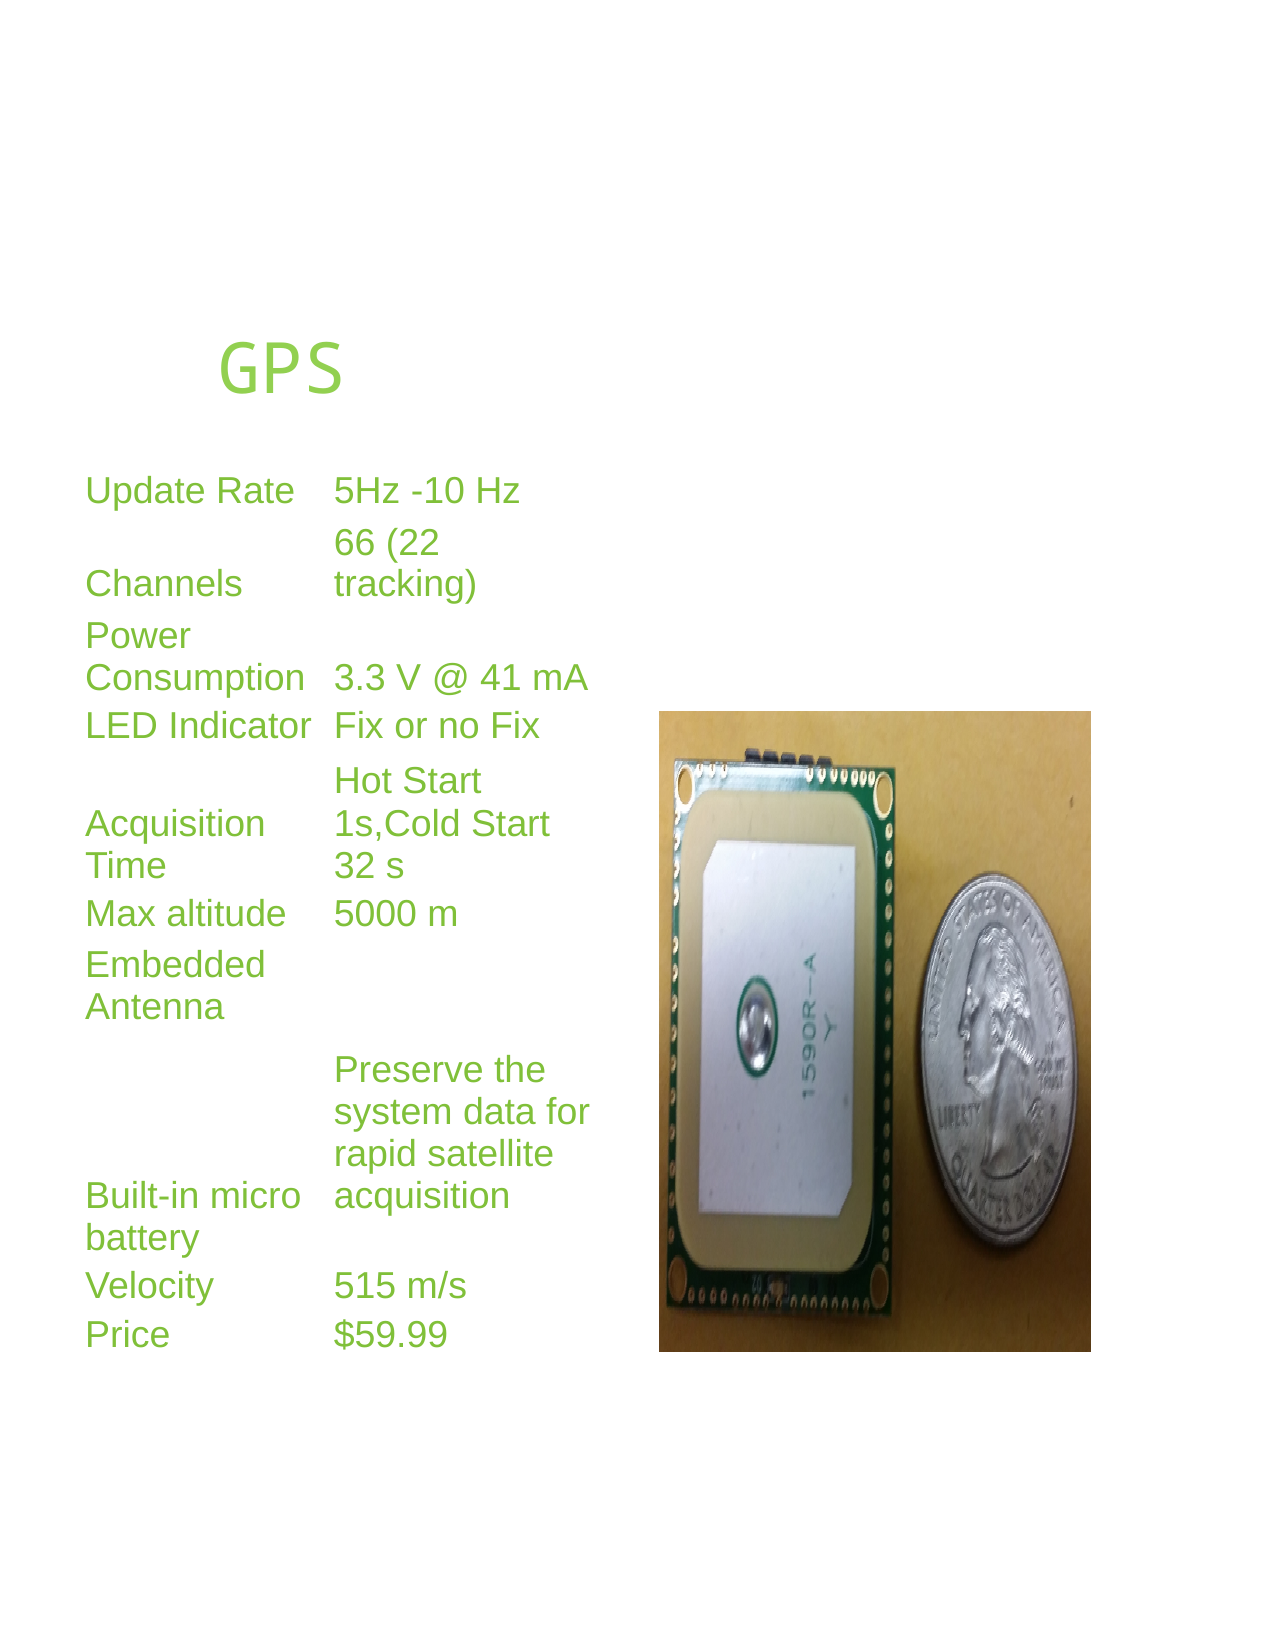

GPS
| FEATURES | |
| --- | --- |
| Update Rate | 5Hz -10 Hz |
| Channels | 66 (22 tracking) |
| Power Consumption | 3.3 V @ 41 mA |
| LED Indicator | Fix or no Fix |
| Acquisition Time | Hot Start 1s,Cold Start 32 s |
| Max altitude | 5000 m |
| Embedded Antenna | |
| Built-in micro battery | Preserve the system data for rapid satellite acquisition |
| Velocity | 515 m/s |
| Price | $59.99 |
Locosys LS20031
#